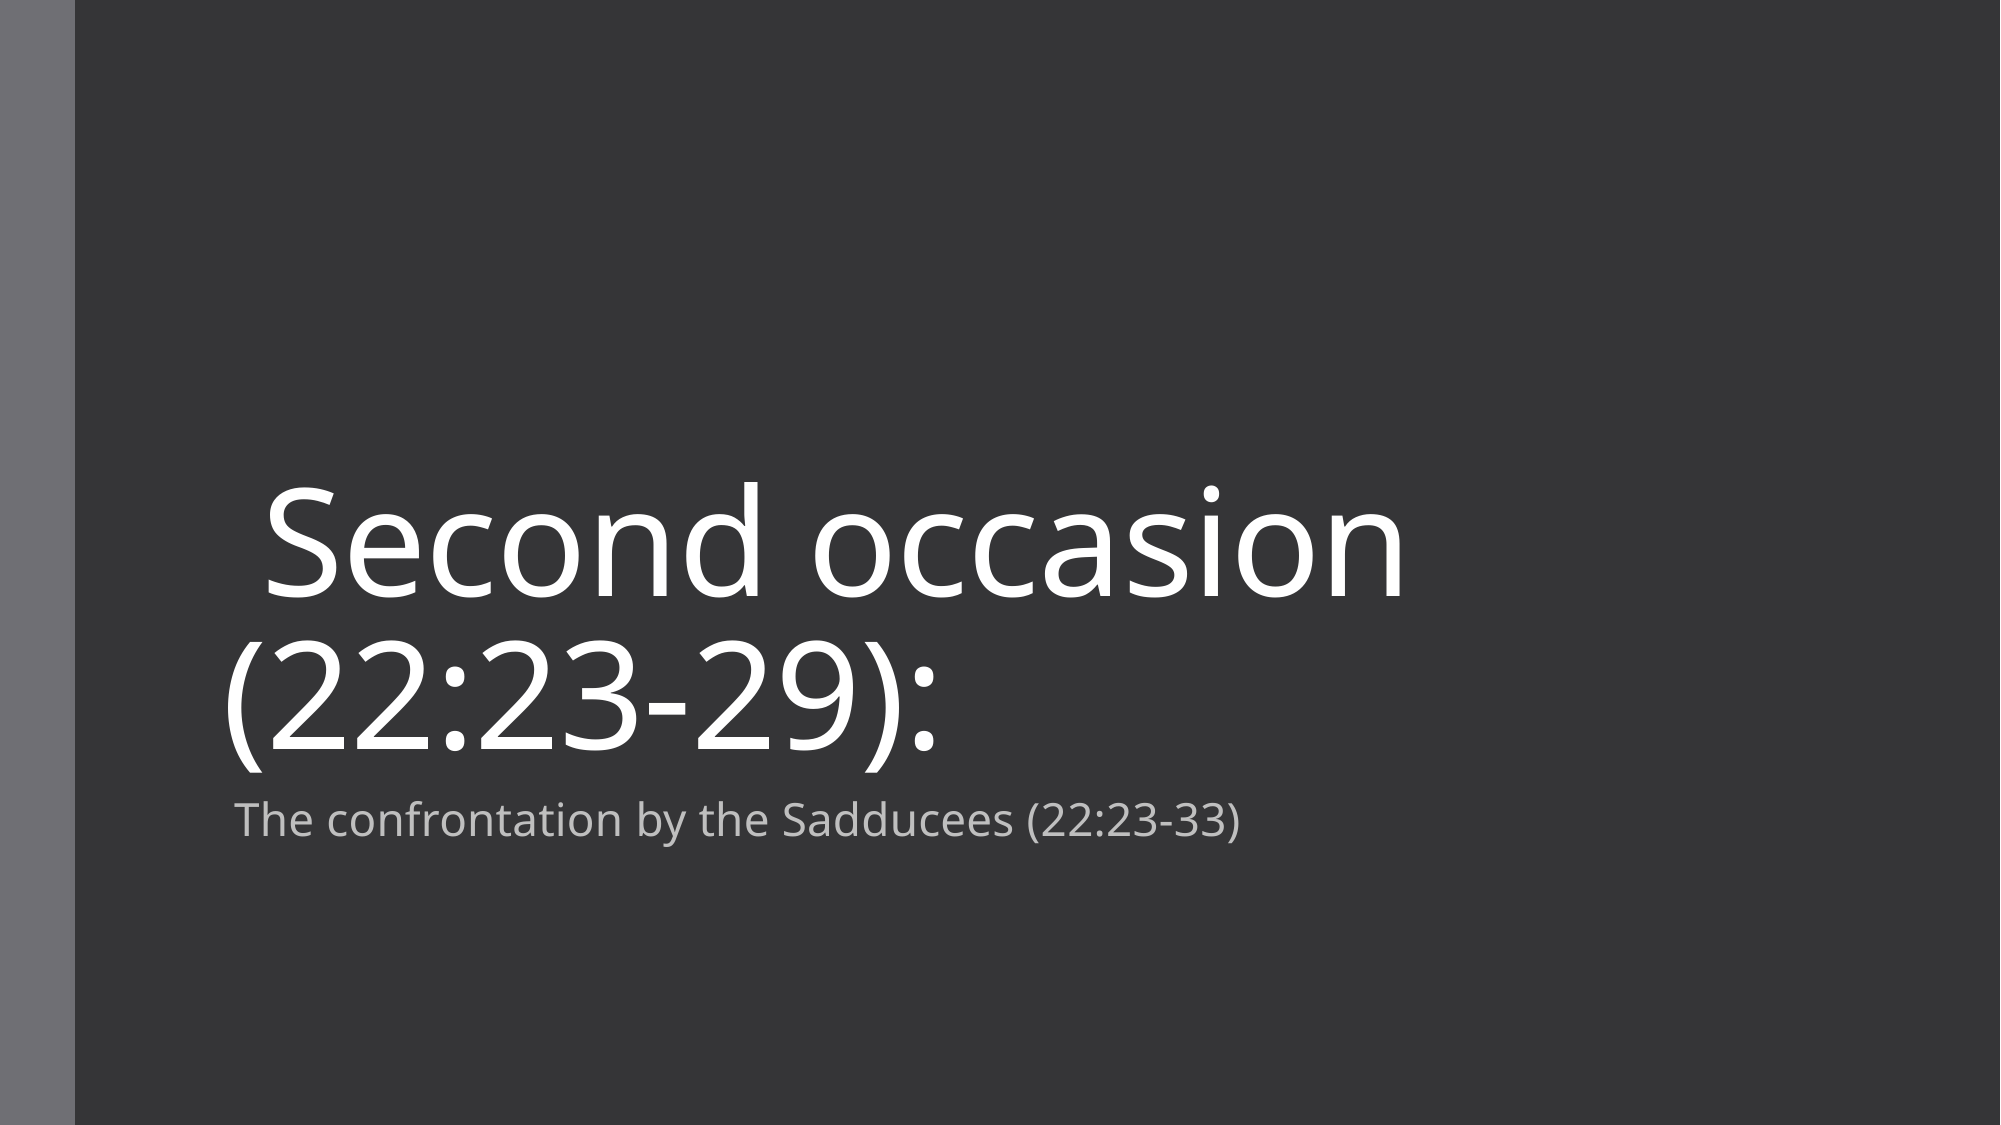

# Second occasion (22:23-29):
 The confrontation by the Sadducees (22:23-33)